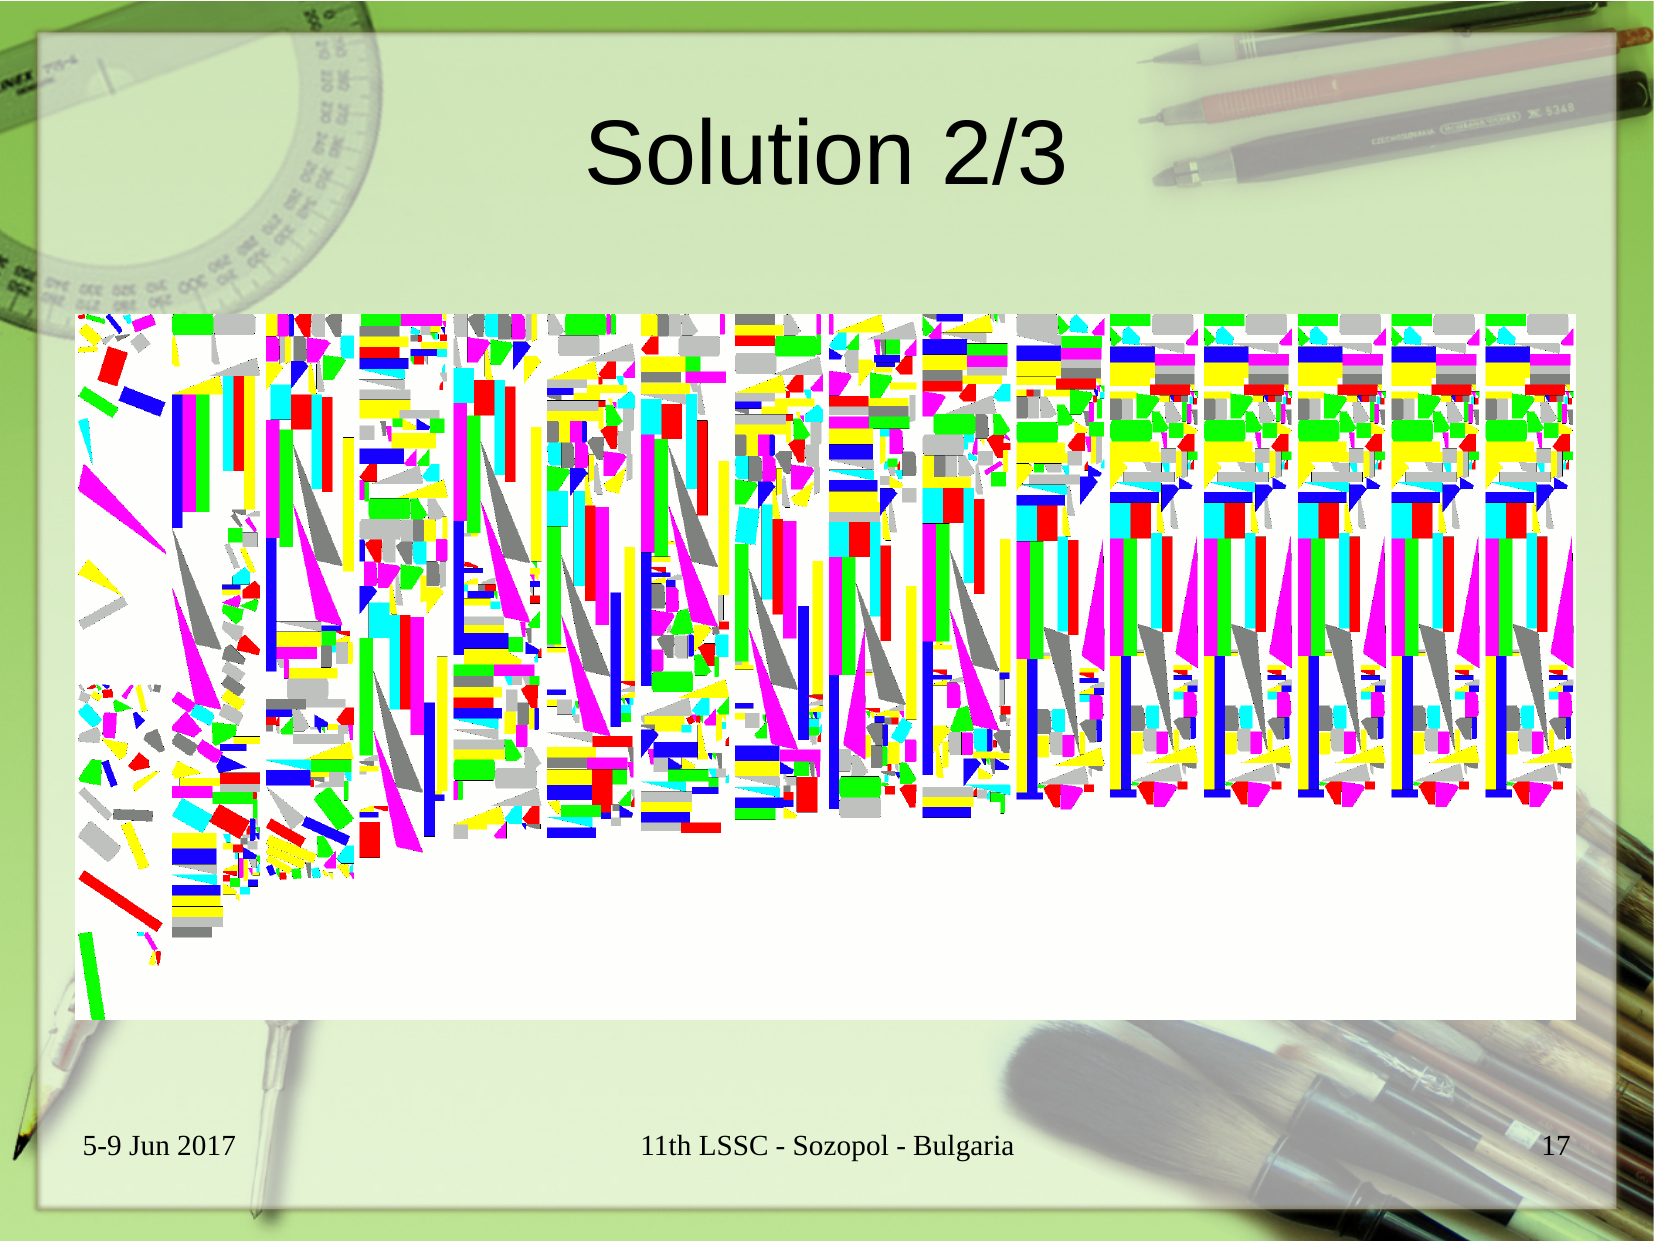

# Solution 2/3
5-9 Jun 2017
11th LSSC - Sozopol - Bulgaria
17